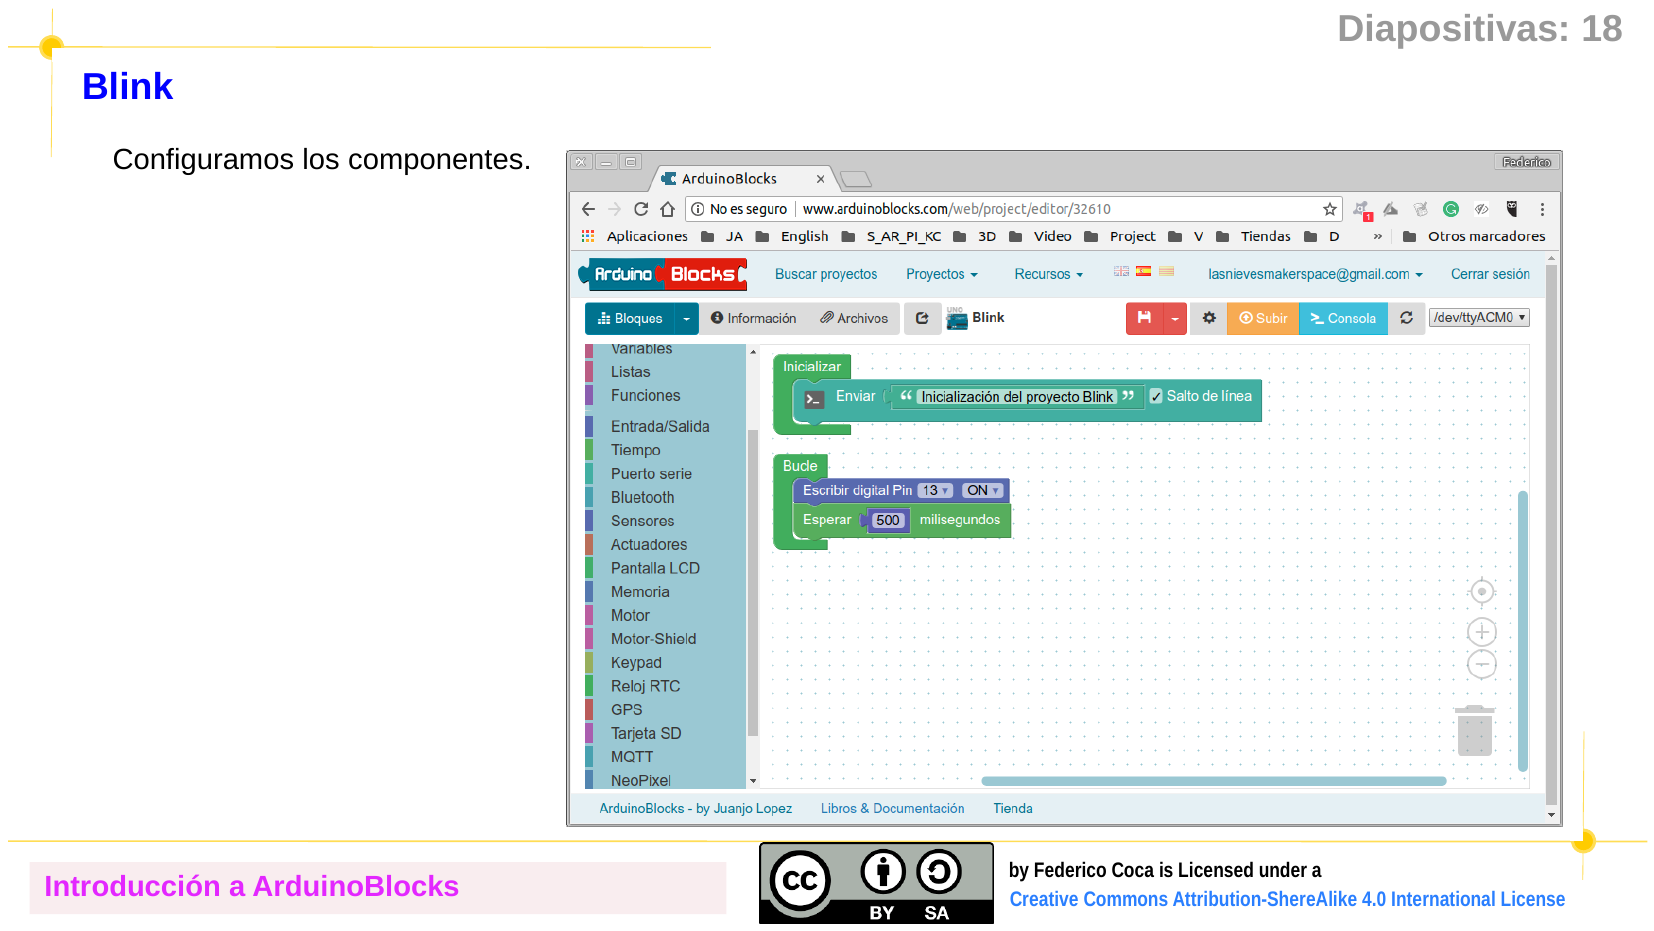

Diapositivas: 18
Blink
Configuramos los componentes.
Introducción a ArduinoBlocks